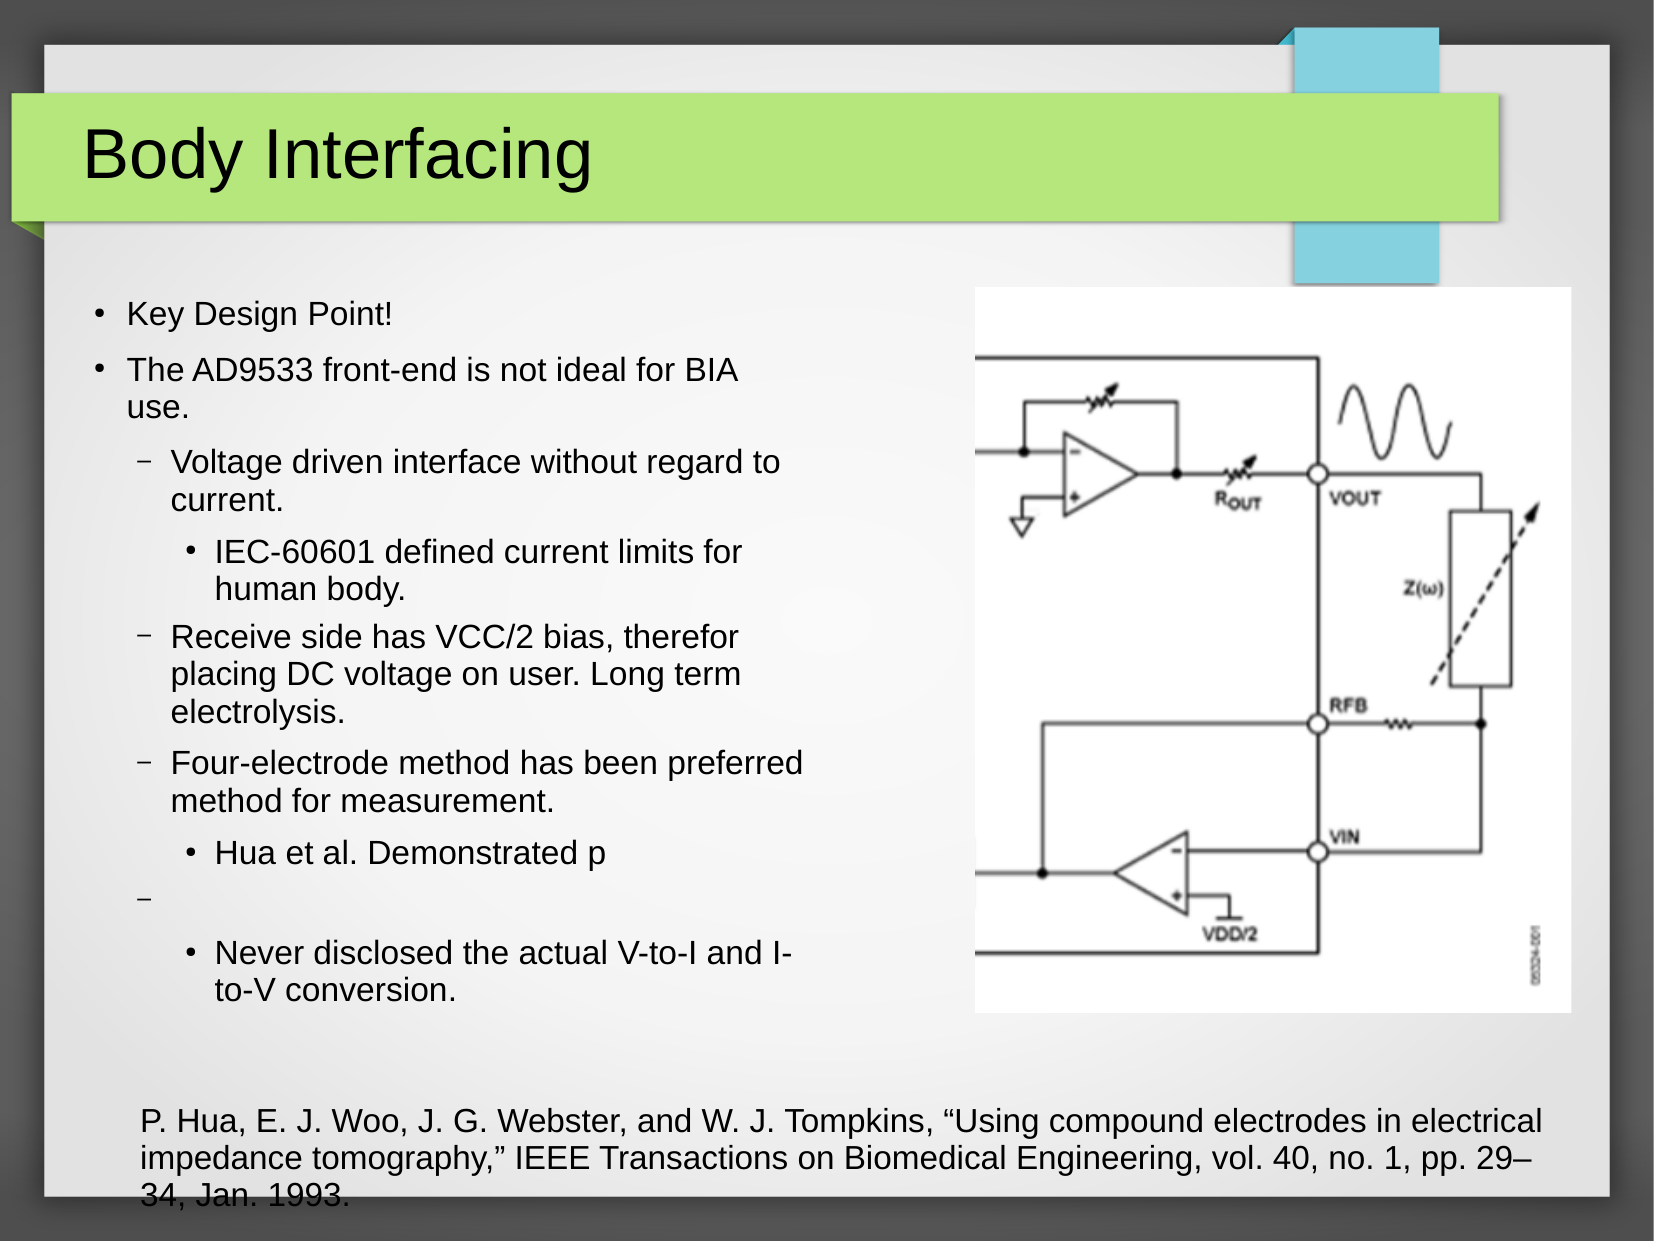

# Body Interfacing
Key Design Point!
The AD9533 front-end is not ideal for BIA use.
Voltage driven interface without regard to current.
IEC-60601 defined current limits for human body.
Receive side has VCC/2 bias, therefor placing DC voltage on user. Long term electrolysis.
Four-electrode method has been preferred method for measurement.
Hua et al. Demonstrated p
Never disclosed the actual V-to-I and I-to-V conversion.
P. Hua, E. J. Woo, J. G. Webster, and W. J. Tompkins, “Using compound electrodes in electrical impedance tomography,” IEEE Transactions on Biomedical Engineering, vol. 40, no. 1, pp. 29–34, Jan. 1993.